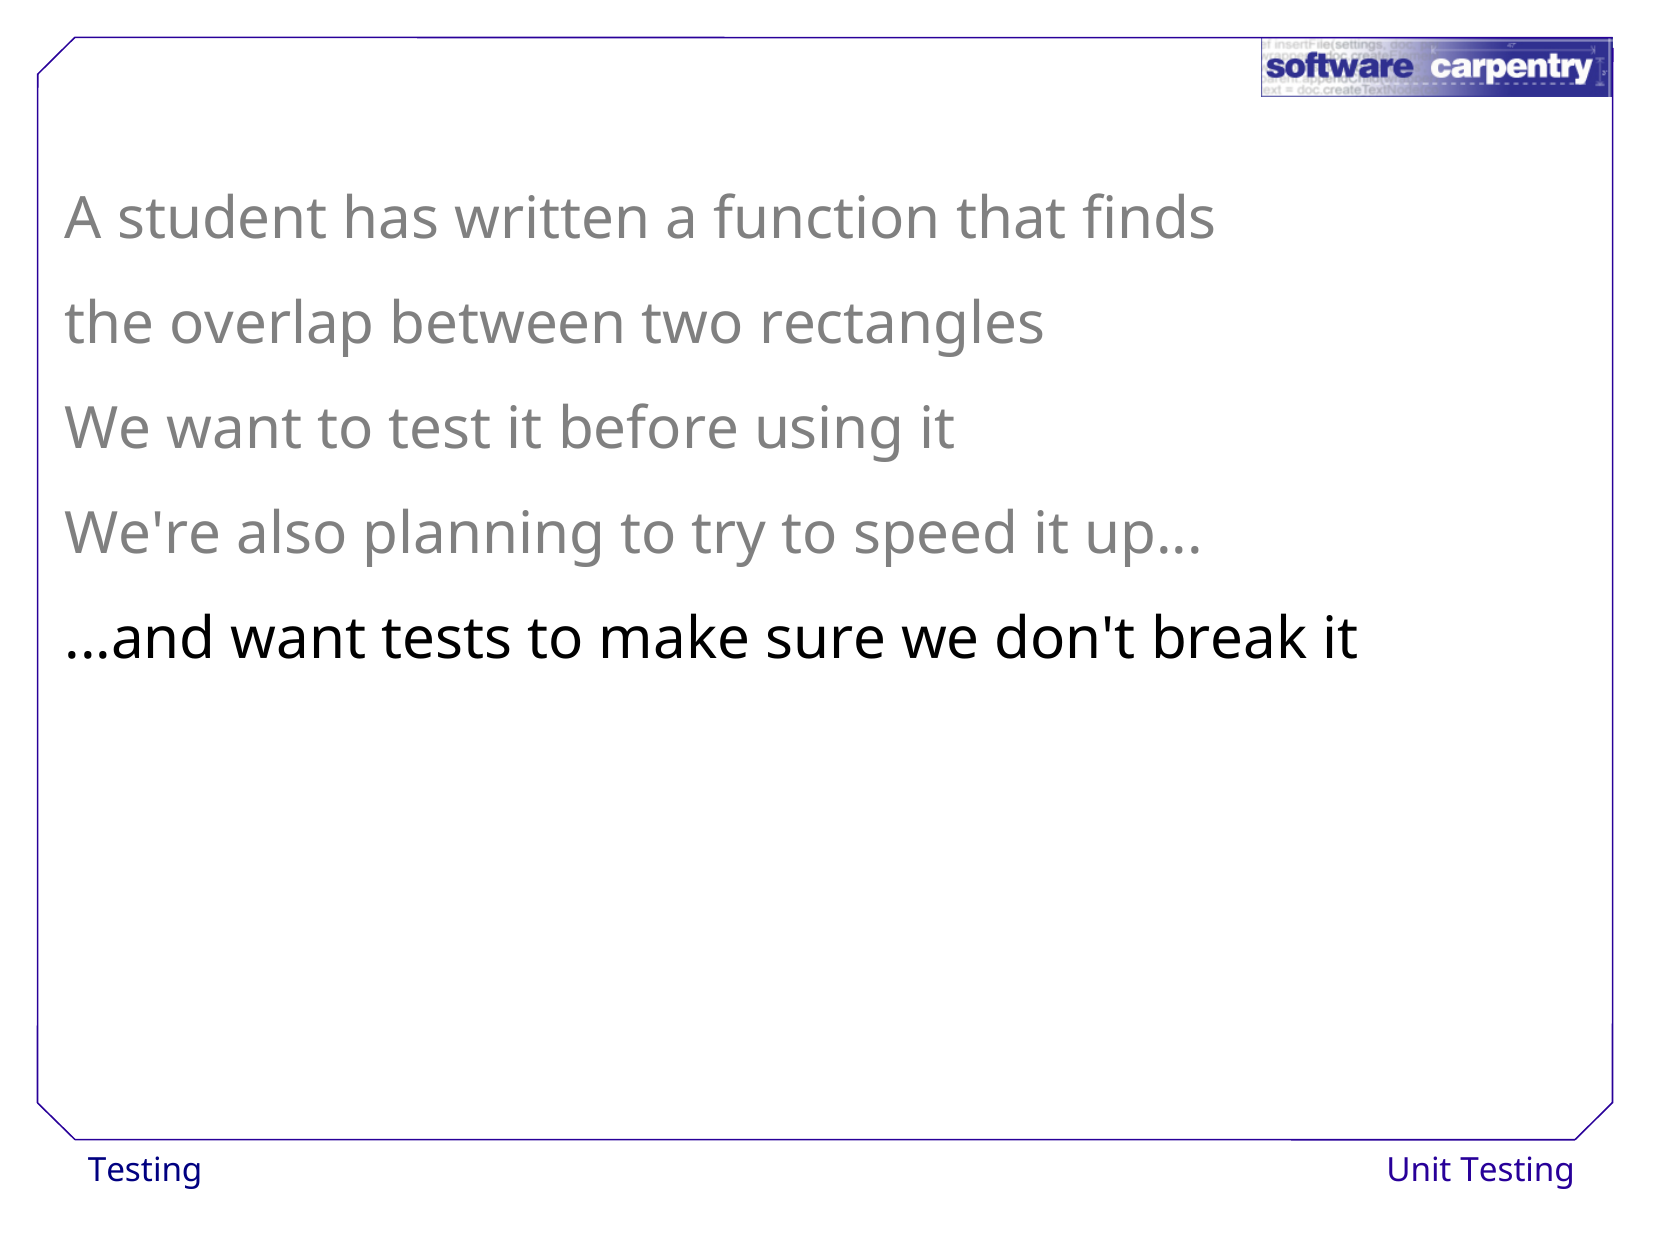

A student has written a function that finds
the overlap between two rectangles
We want to test it before using it
We're also planning to try to speed it up...
...and want tests to make sure we don't break it